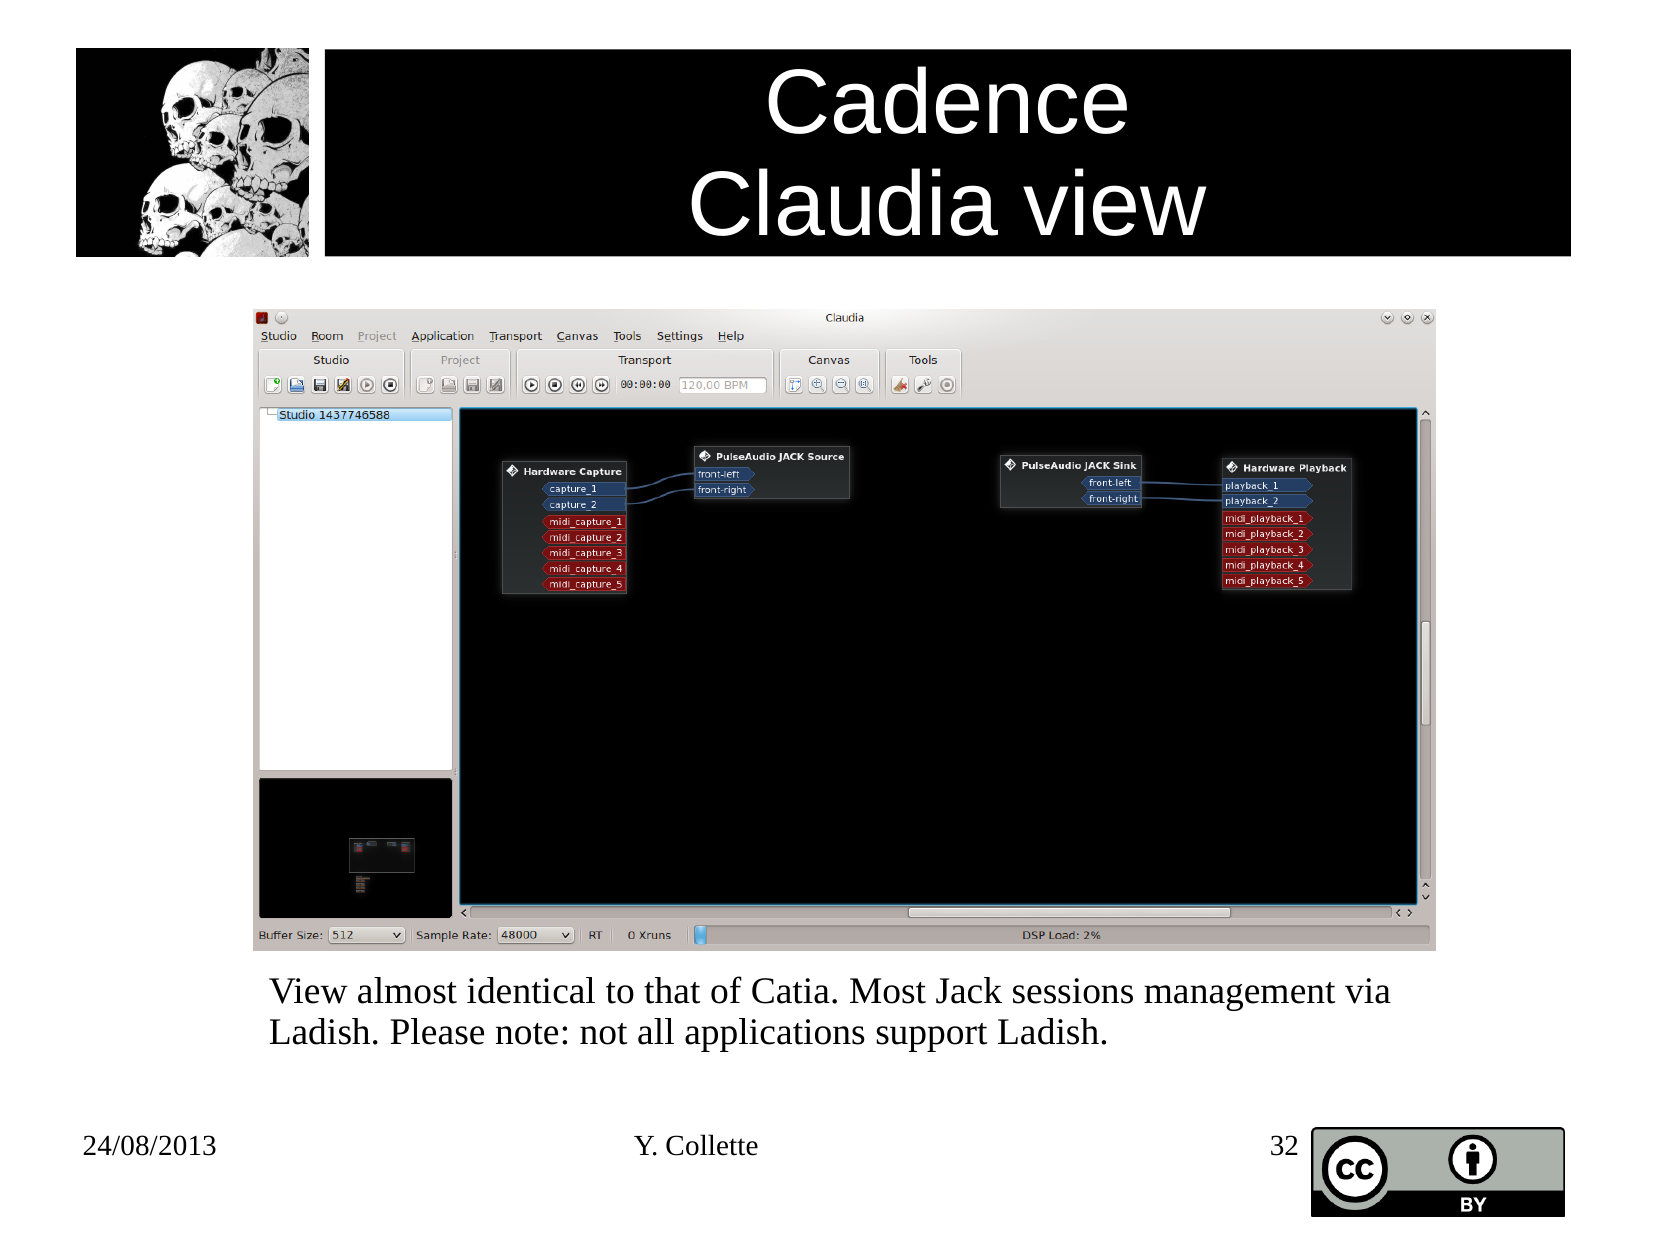

# Cadence
Claudia view
View almost identical to that of Catia. Most Jack sessions management via Ladish. Please note: not all applications support Ladish.
Y. Collette
32